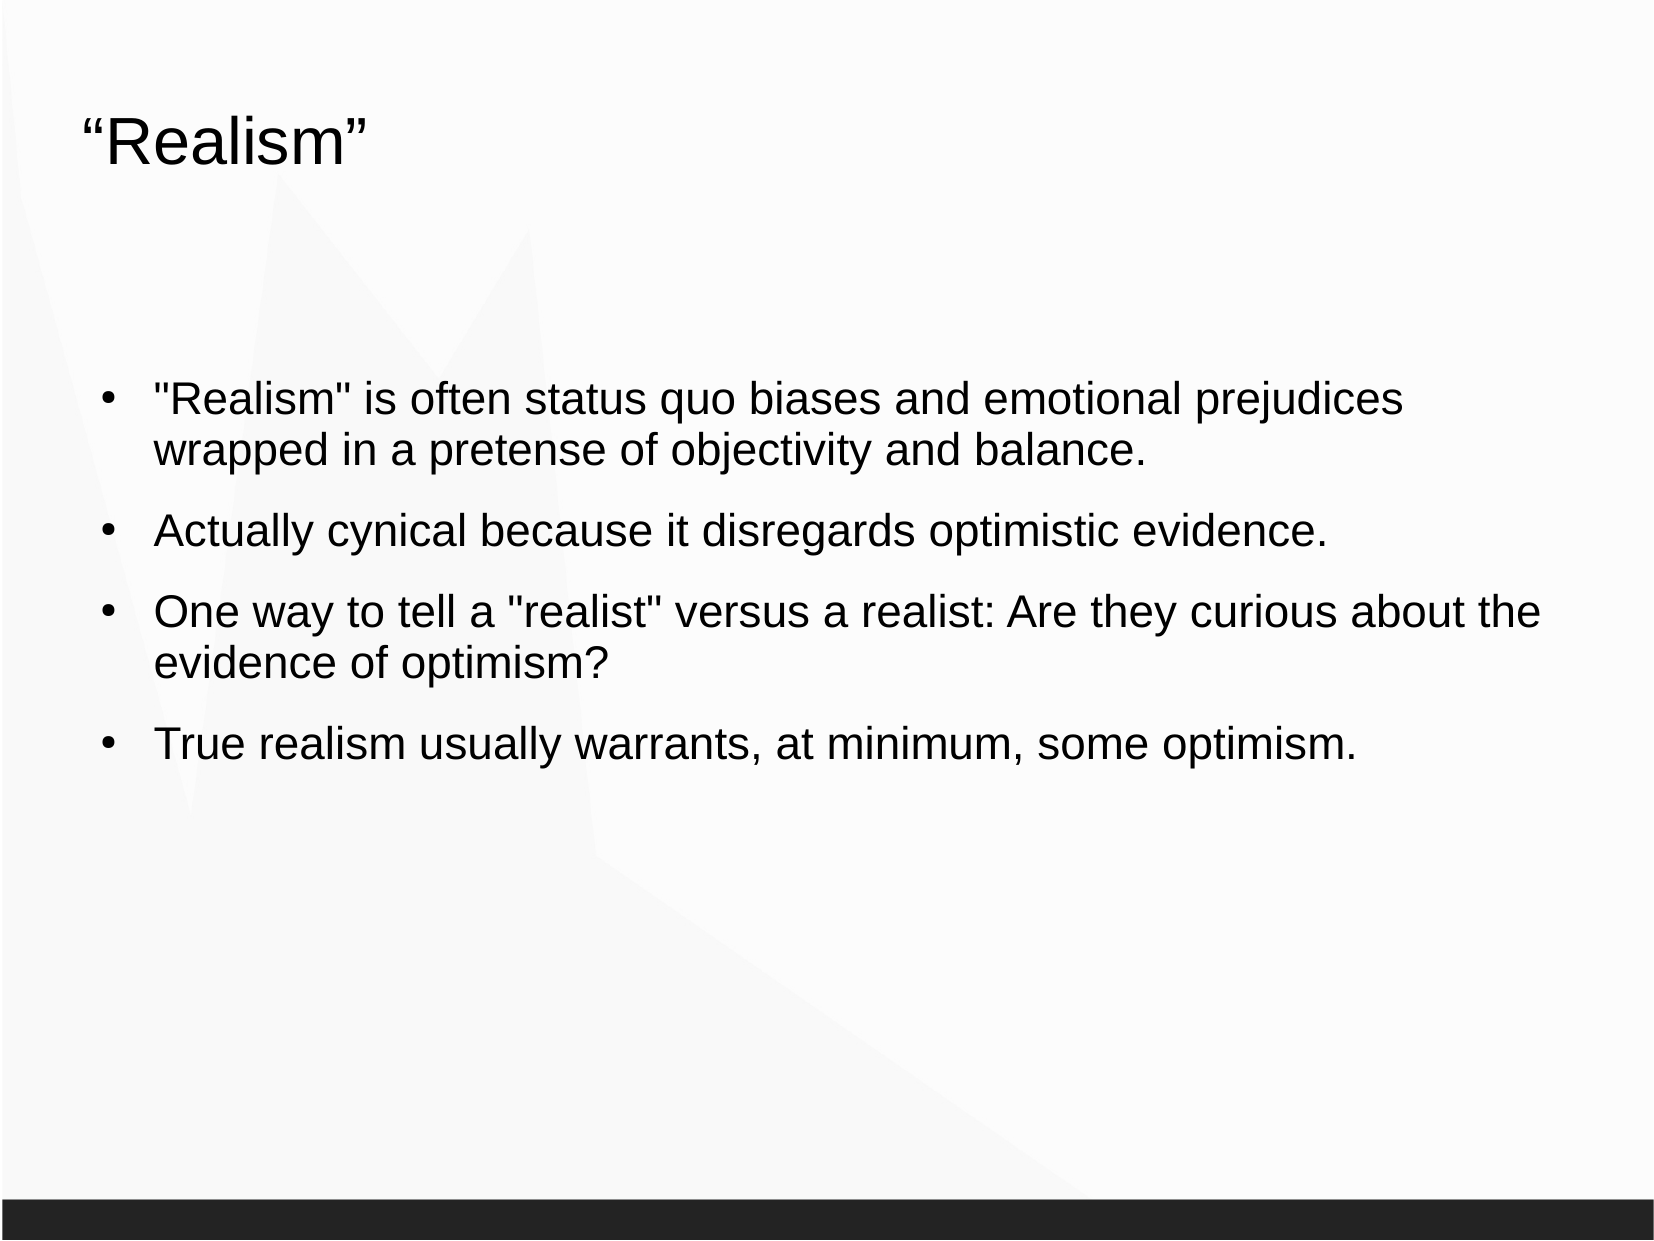

# “Realism”
"Realism" is often status quo biases and emotional prejudices wrapped in a pretense of objectivity and balance.
Actually cynical because it disregards optimistic evidence.
One way to tell a "realist" versus a realist: Are they curious about the evidence of optimism?
True realism usually warrants, at minimum, some optimism.